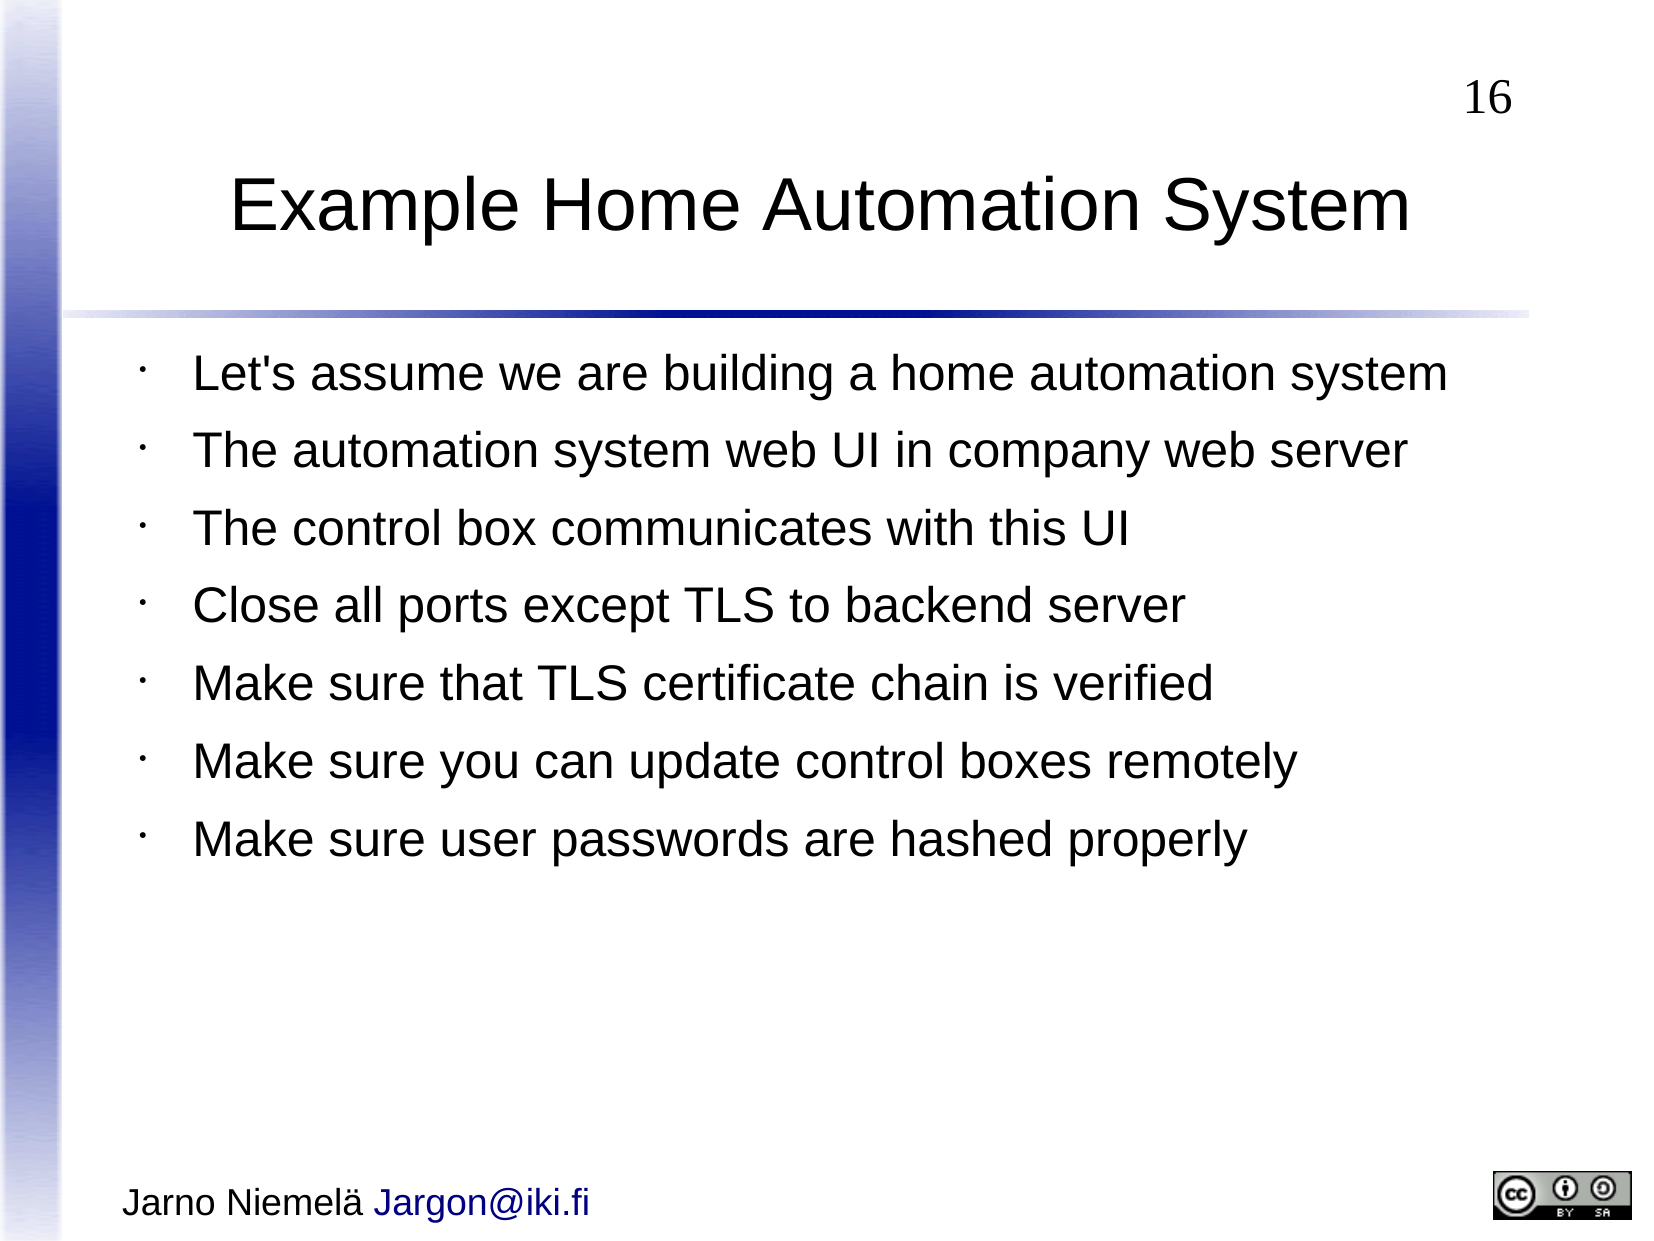

# Example Home Automation System
Let's assume we are building a home automation system
The automation system web UI in company web server
The control box communicates with this UI
Close all ports except TLS to backend server
Make sure that TLS certificate chain is verified
Make sure you can update control boxes remotely
Make sure user passwords are hashed properly